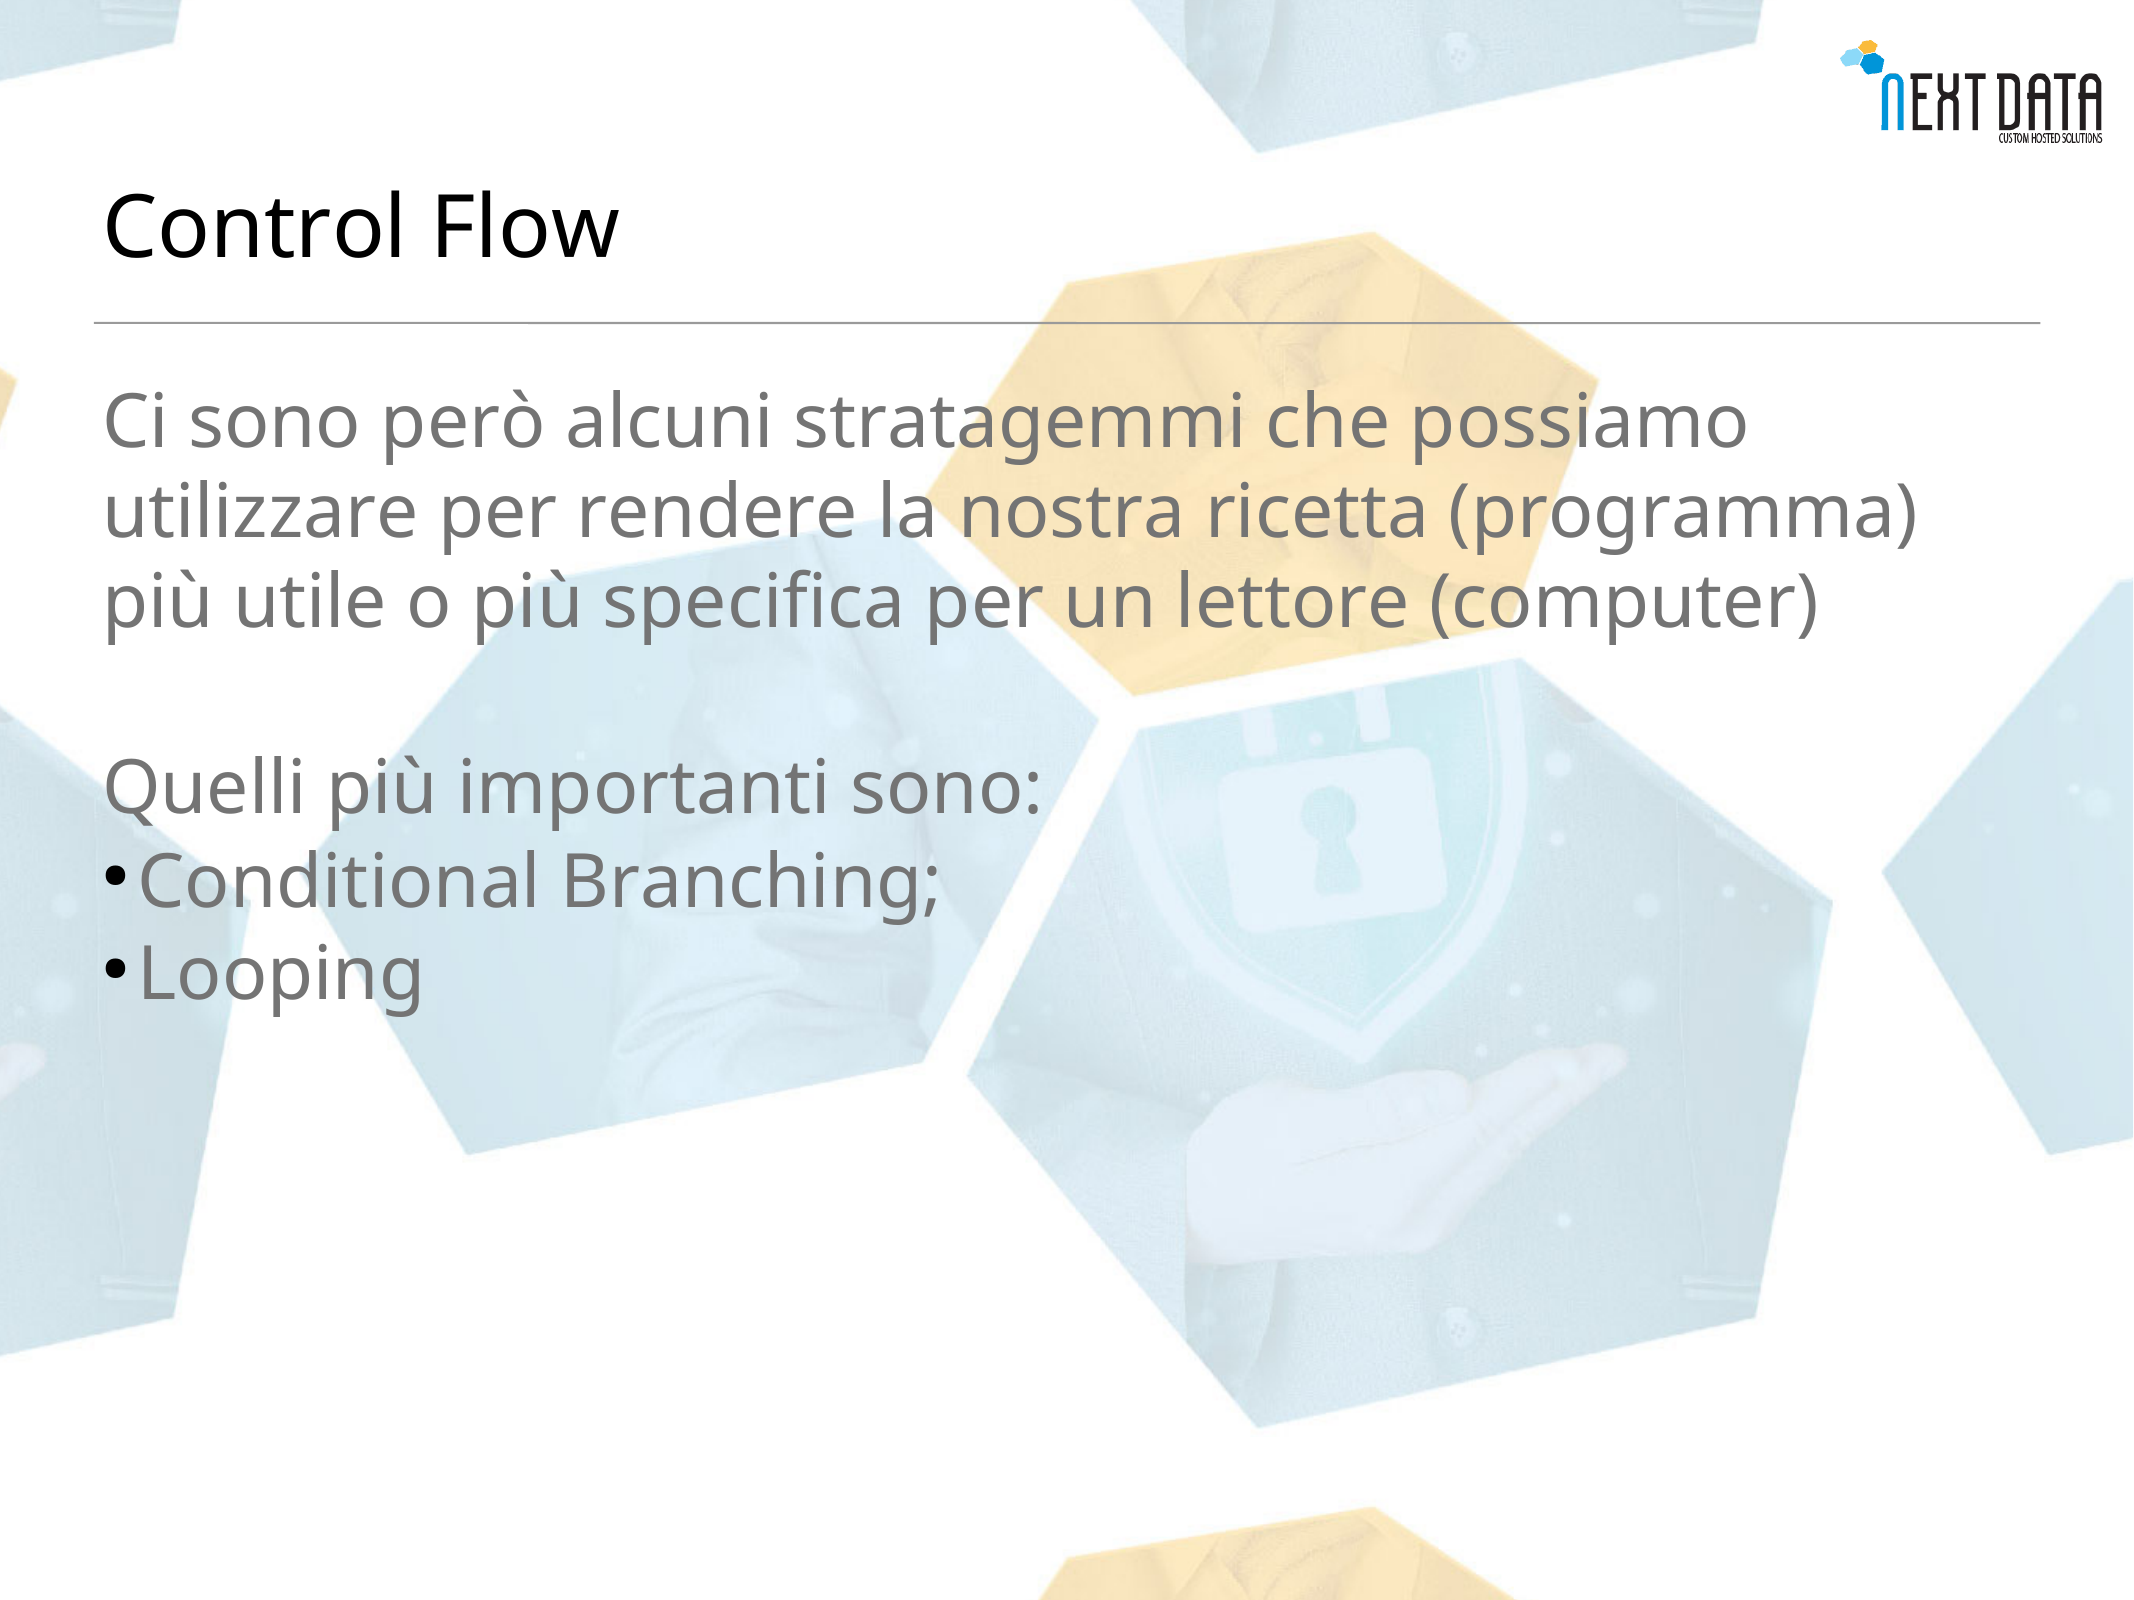

Control Flow
Ci sono però alcuni stratagemmi che possiamo utilizzare per rendere la nostra ricetta (programma) più utile o più specifica per un lettore (computer)
Quelli più importanti sono:
Conditional Branching;
Looping